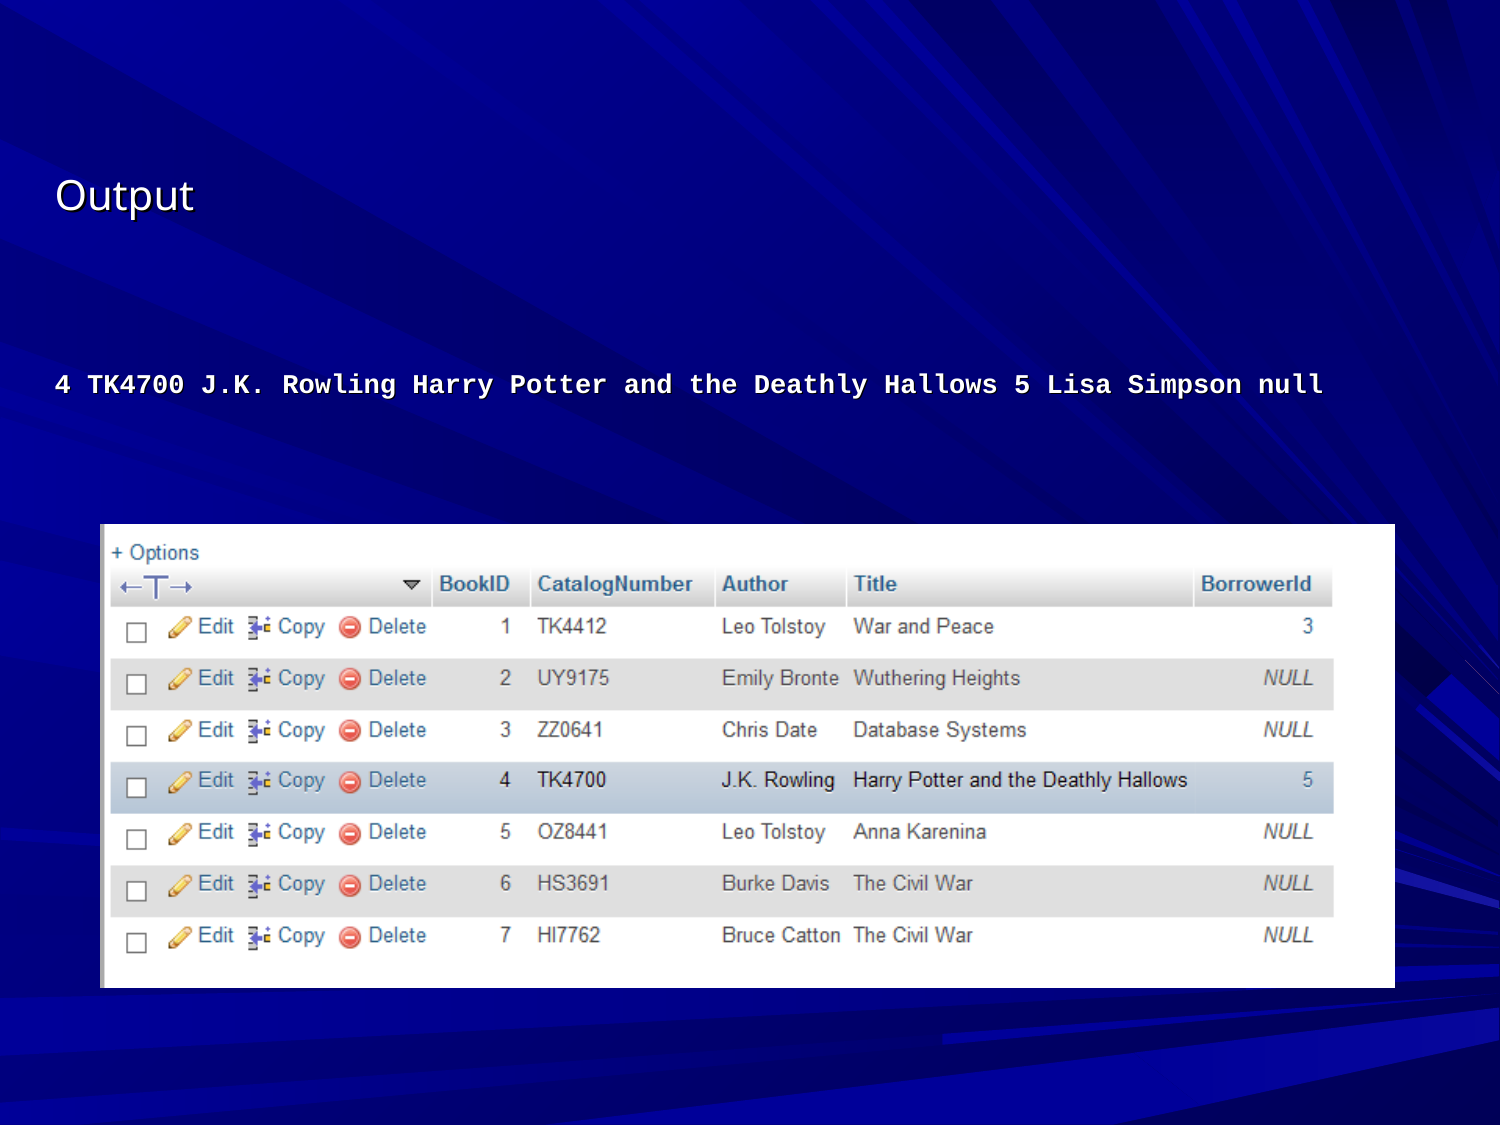

# Output 4 TK4700 J.K. Rowling Harry Potter and the Deathly Hallows 5 Lisa Simpson null